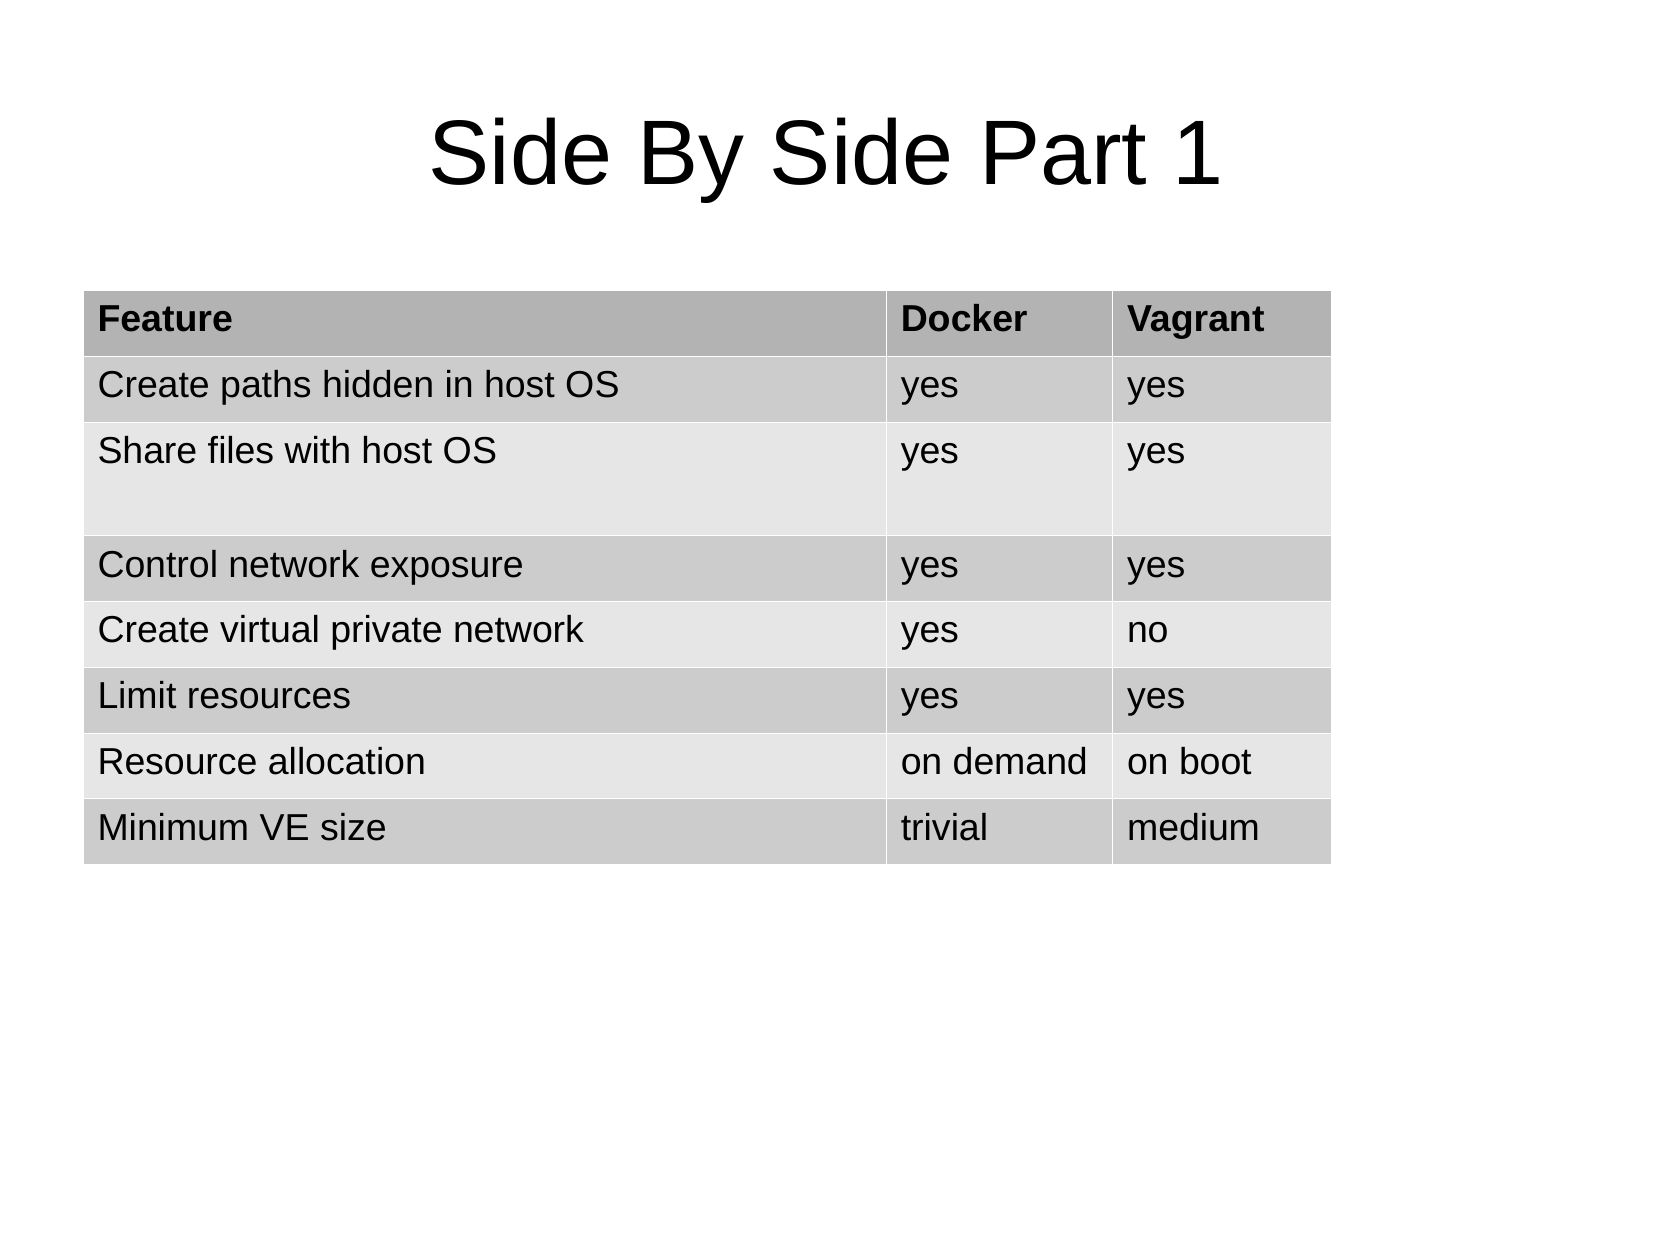

# Side By Side Part 1
| Feature | Docker | Vagrant |
| --- | --- | --- |
| Create paths hidden in host OS | yes | yes |
| Share files with host OS | yes | yes |
| Control network exposure | yes | yes |
| Create virtual private network | yes | no |
| Limit resources | yes | yes |
| Resource allocation | on demand | on boot |
| Minimum VE size | trivial | medium |